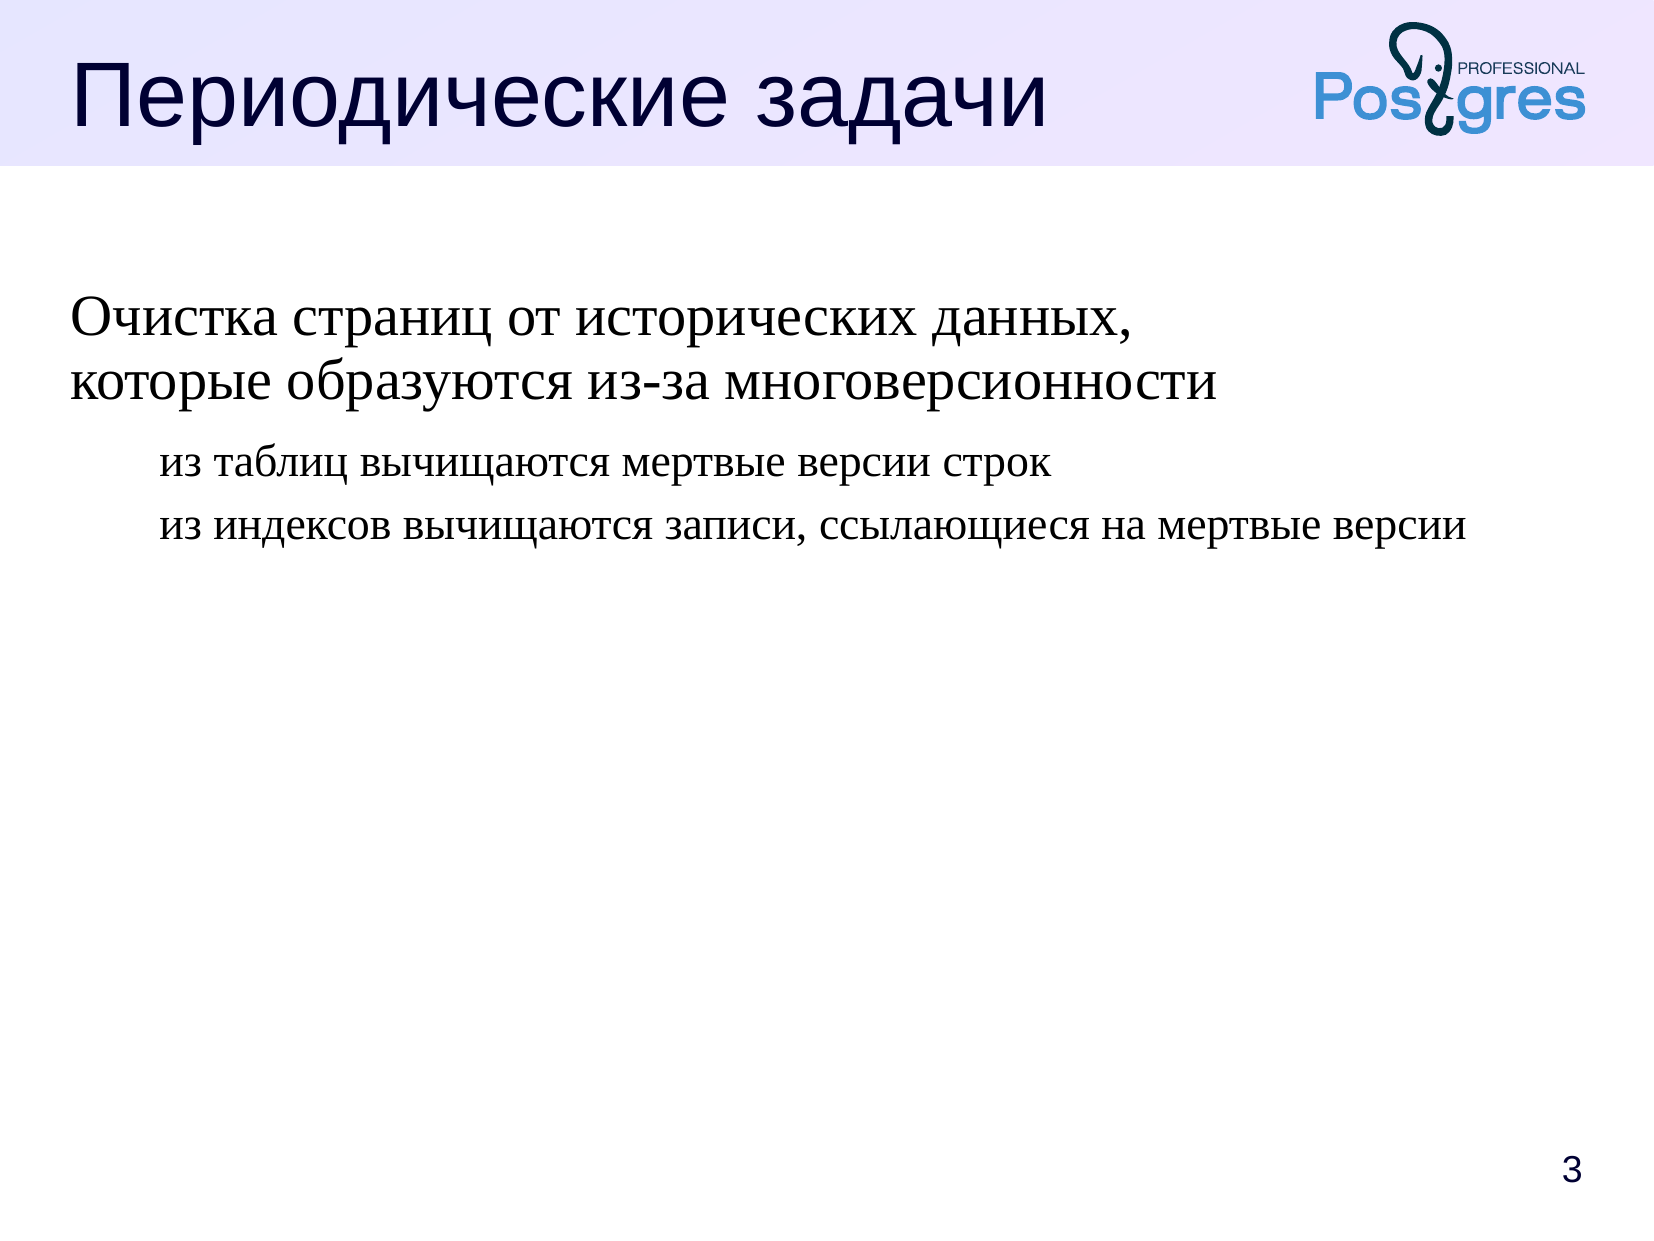

# Периодические задачи
Очистка страниц от исторических данных,
которые образуются из-за многоверсионности
из таблиц вычищаются мертвые версии строк
из индексов вычищаются записи, ссылающиеся на мертвые версии